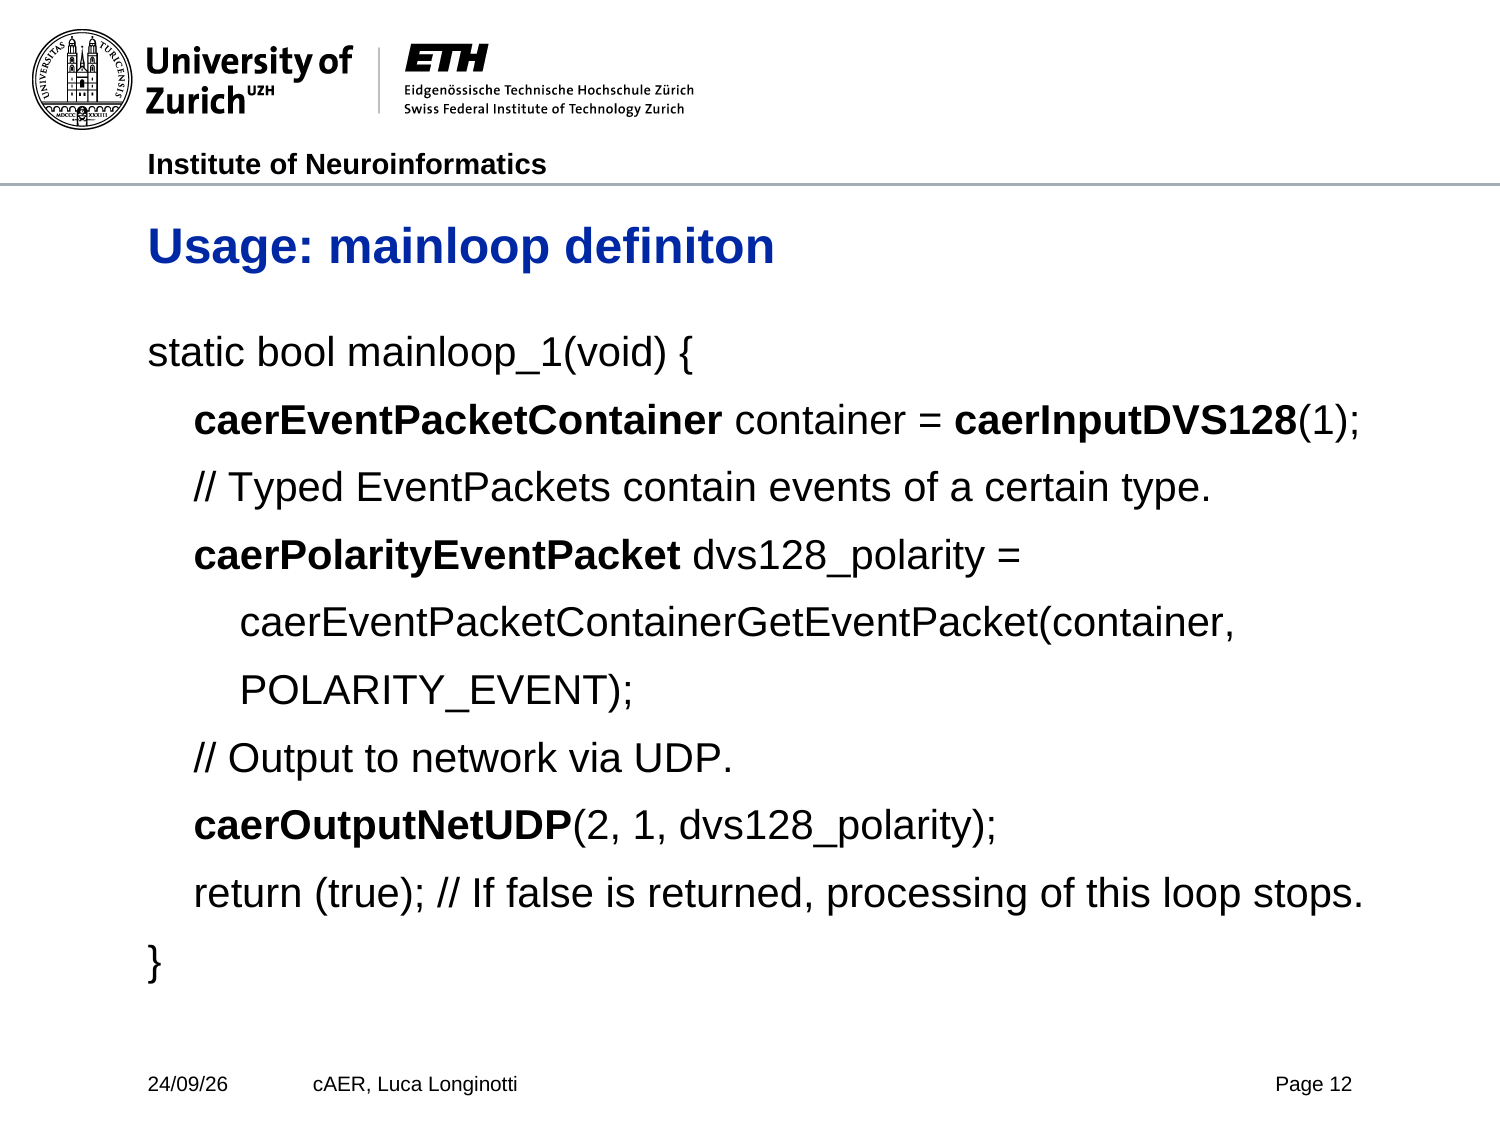

# Usage: mainloop definiton
static bool mainloop_1(void) {
 caerEventPacketContainer container = caerInputDVS128(1);
 // Typed EventPackets contain events of a certain type.
 caerPolarityEventPacket dvs128_polarity =
 caerEventPacketContainerGetEventPacket(container,
 POLARITY_EVENT);
 // Output to network via UDP.
 caerOutputNetUDP(2, 1, dvs128_polarity);
 return (true); // If false is returned, processing of this loop stops.
}
cAER, Luca Longinotti
12